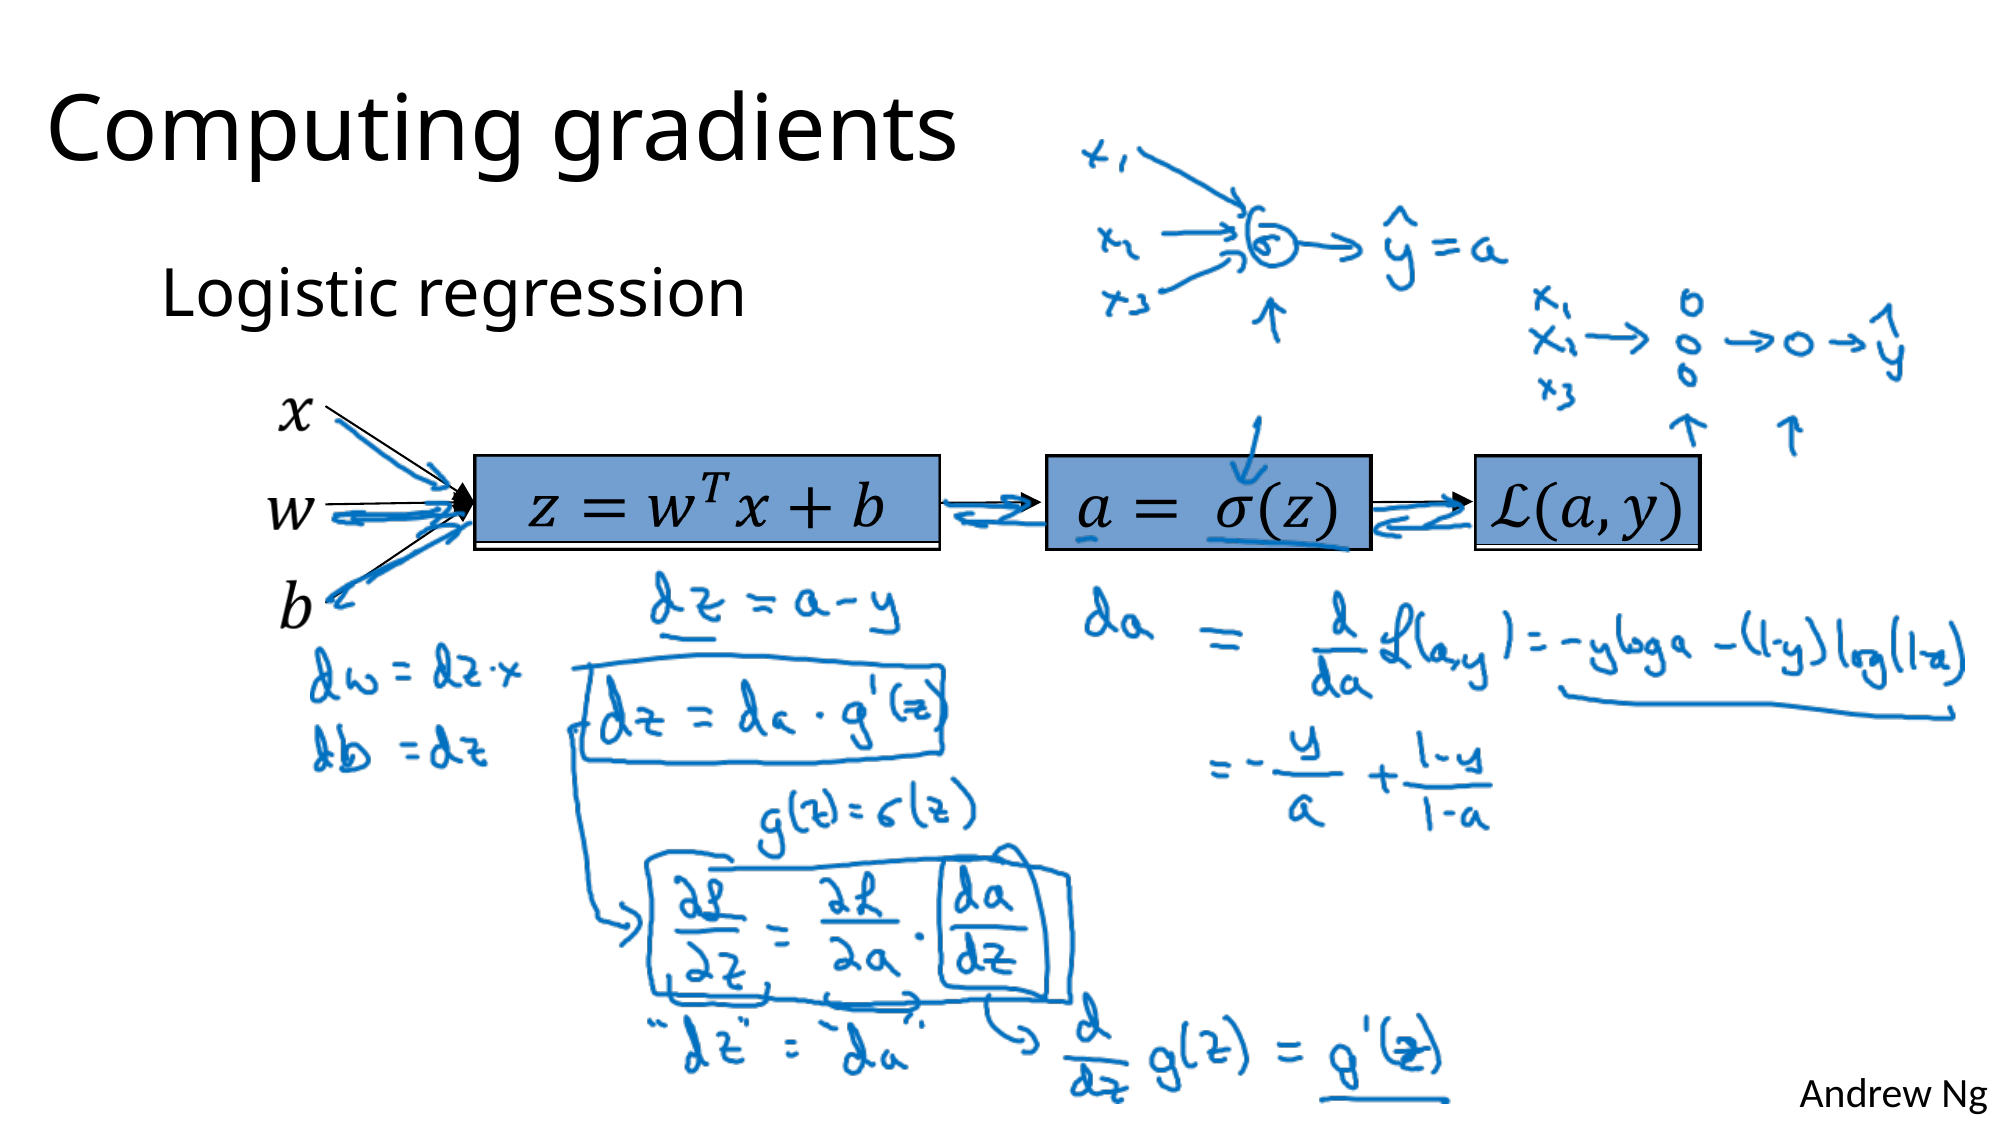

# Computing gradients
Logistic regression
| |
| --- |
| |
| --- |
| |
| --- |
| |
| --- |
| |
| --- |
| |
| --- |